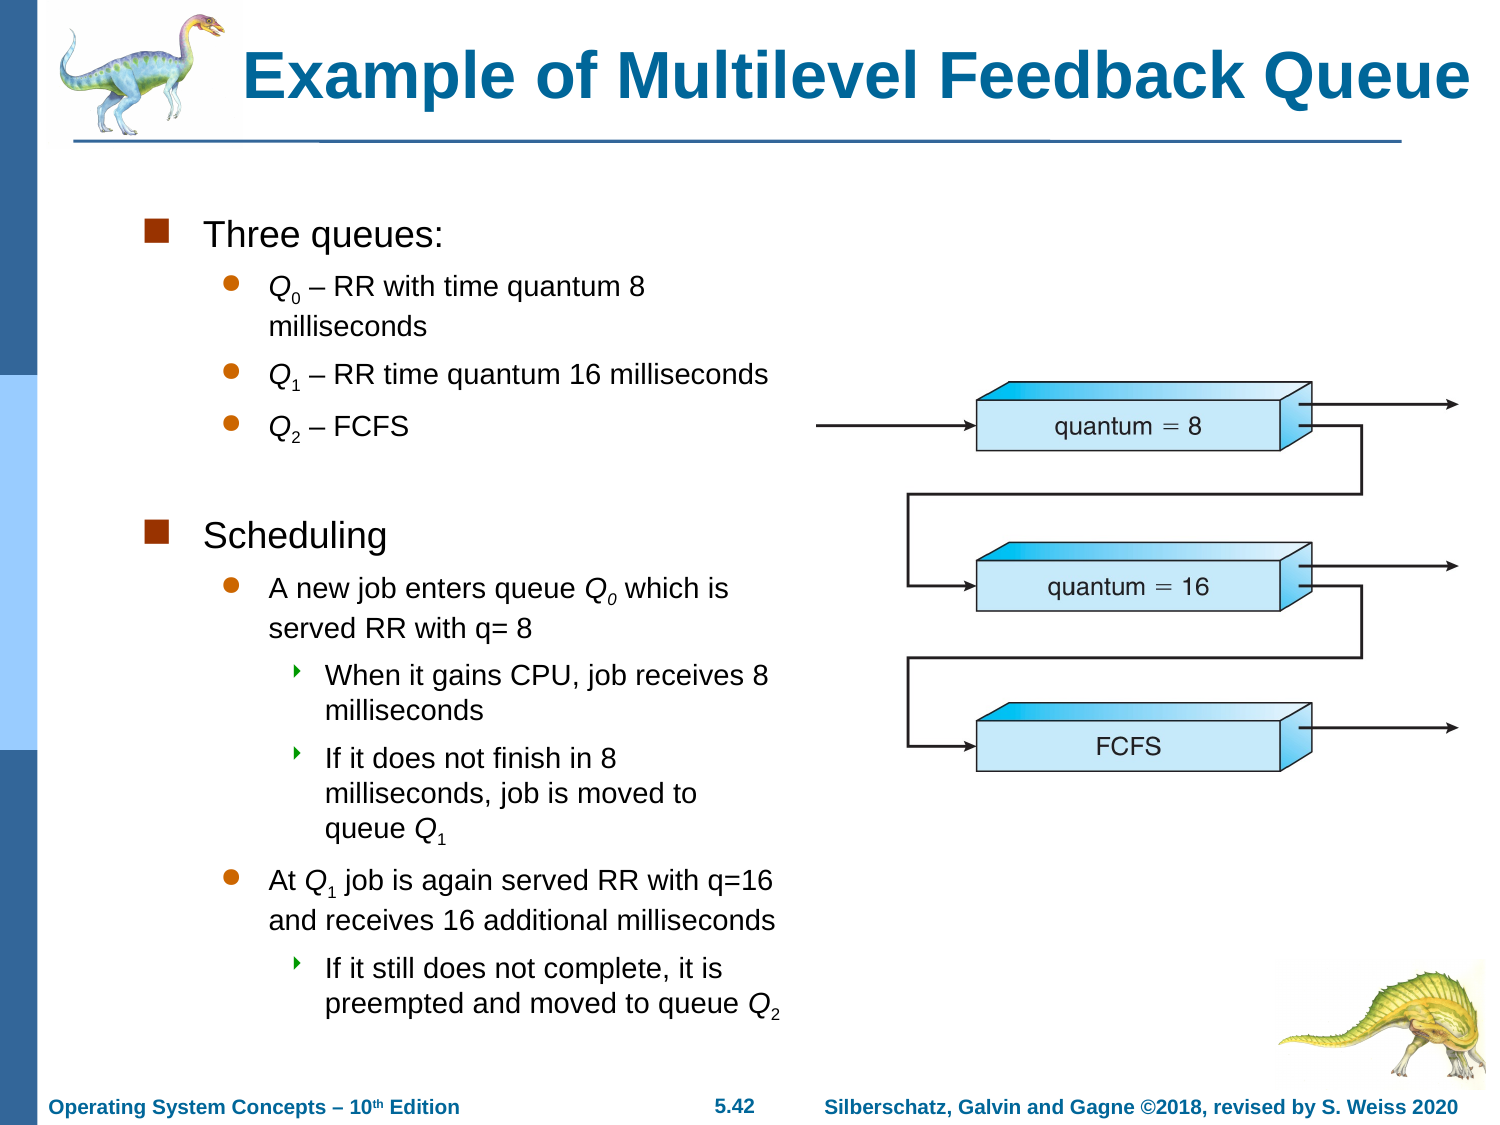

Example of Multilevel Feedback Queue
Three queues:
Q0 – RR with time quantum 8 milliseconds
Q1 – RR time quantum 16 milliseconds
Q2 – FCFS
Scheduling
A new job enters queue Q0 which is served RR with q= 8
When it gains CPU, job receives 8 milliseconds
If it does not finish in 8 milliseconds, job is moved to queue Q1
At Q1 job is again served RR with q=16 and receives 16 additional milliseconds
If it still does not complete, it is preempted and moved to queue Q2